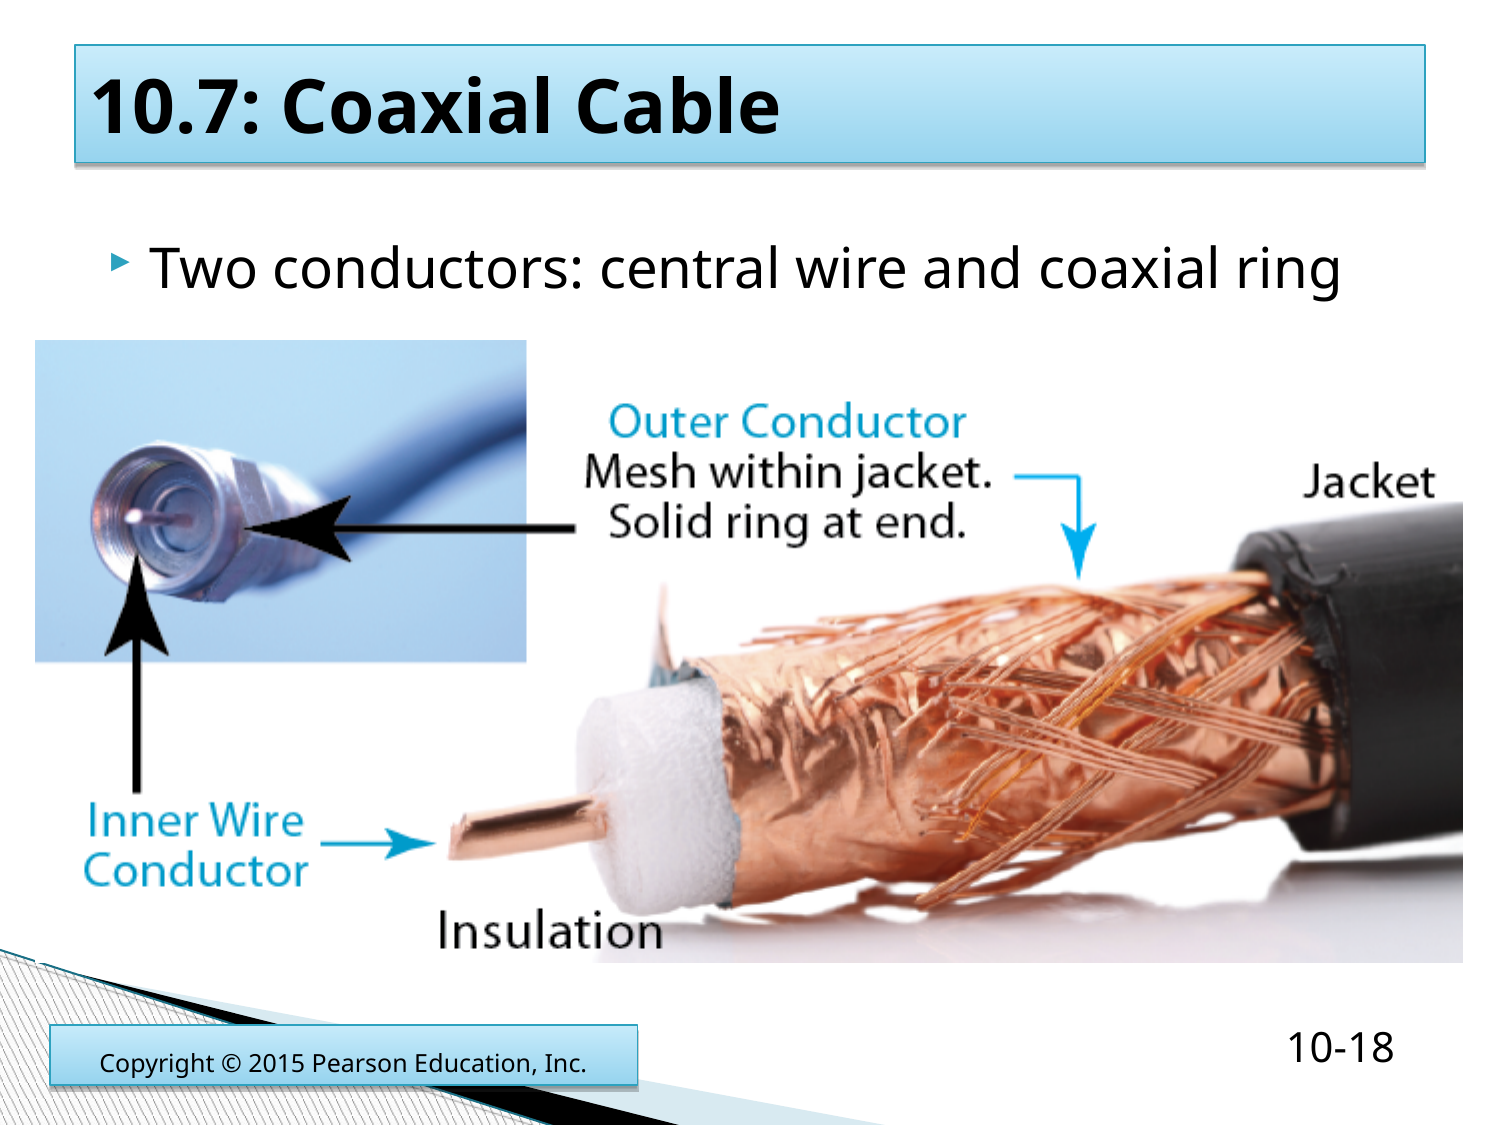

10.7: Coaxial Cable
# Two conductors: central wire and coaxial ring
Copyright © 2015 Pearson Education, Inc.